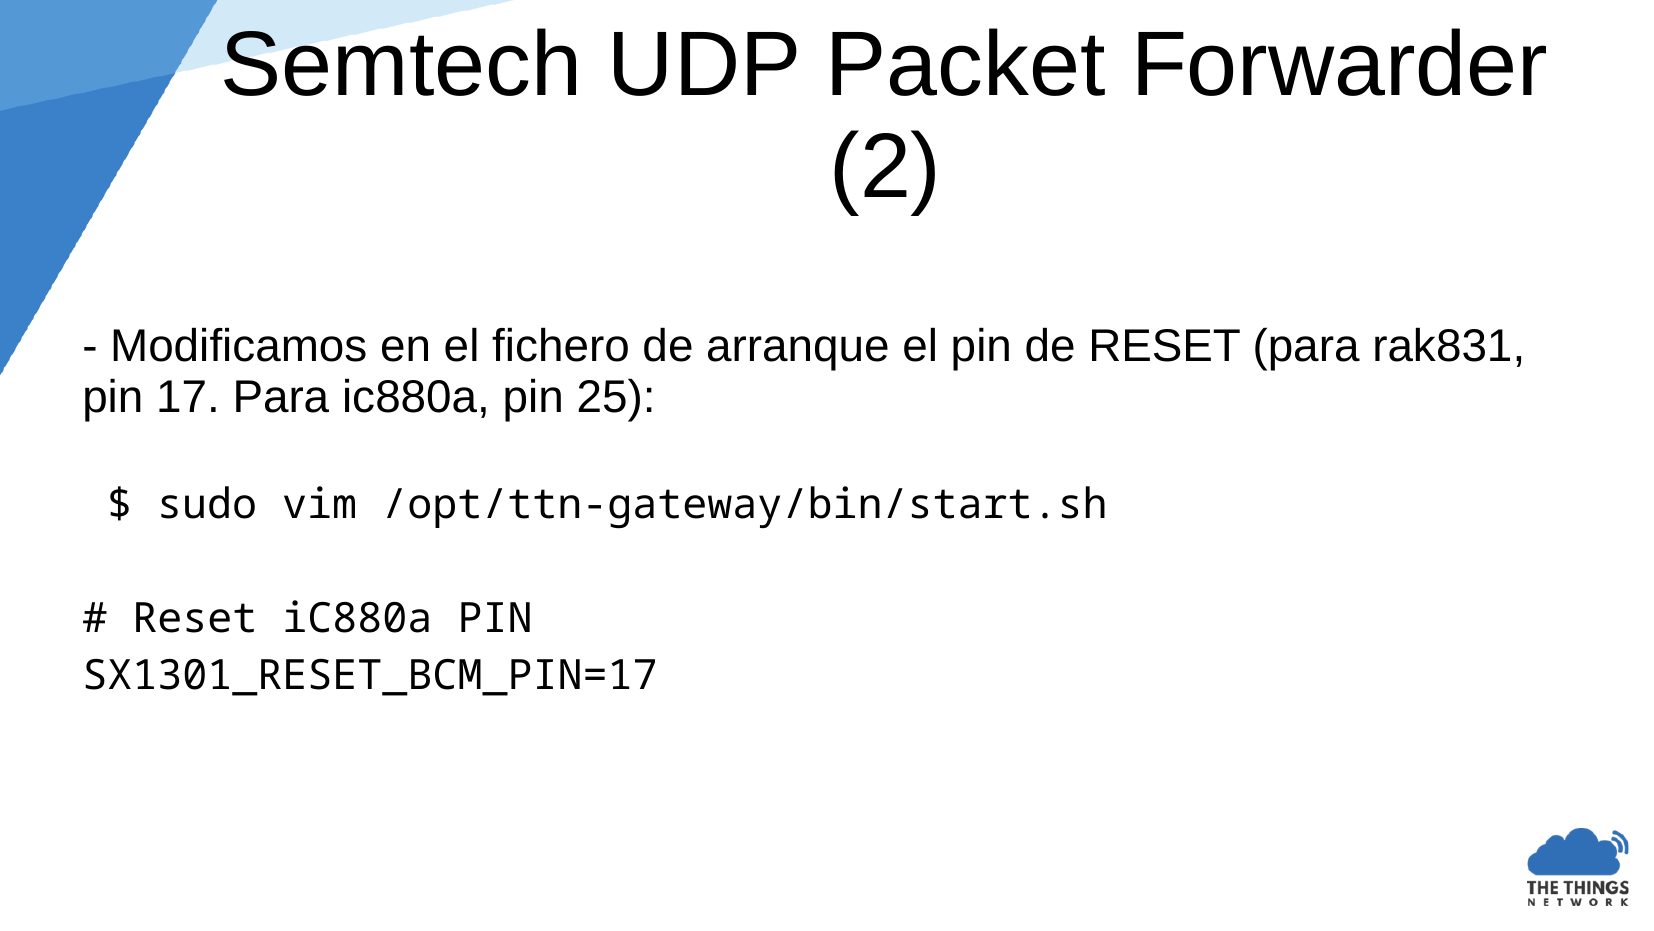

# Semtech UDP Packet Forwarder (2)
- Modificamos en el fichero de arranque el pin de RESET (para rak831, pin 17. Para ic880a, pin 25):
 $ sudo vim /opt/ttn-gateway/bin/start.sh
# Reset iC880a PIN
SX1301_RESET_BCM_PIN=17